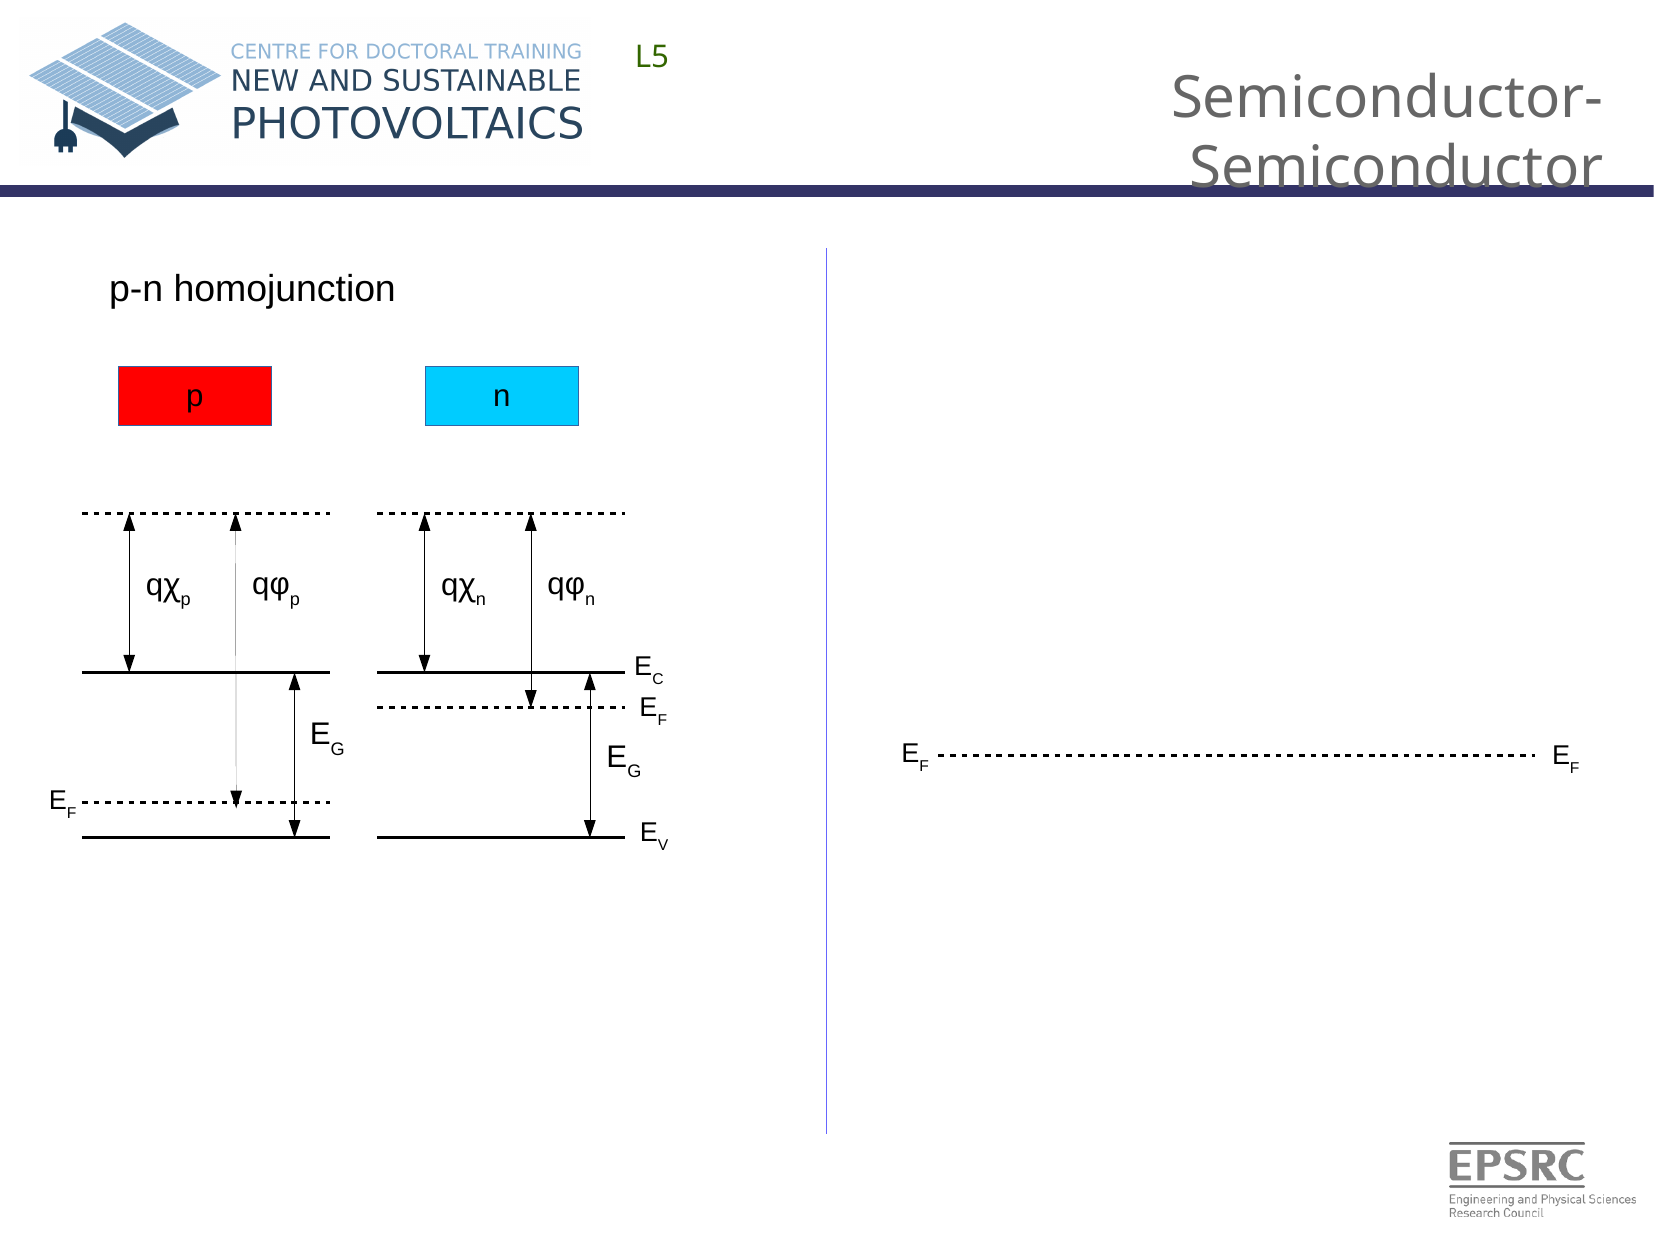

L5
Semiconductor-Semiconductor
p-n homojunction
p
n
qχp
qχn
qφp
qφn
EC
EF
EG
EF
EG
EF
EF
EV